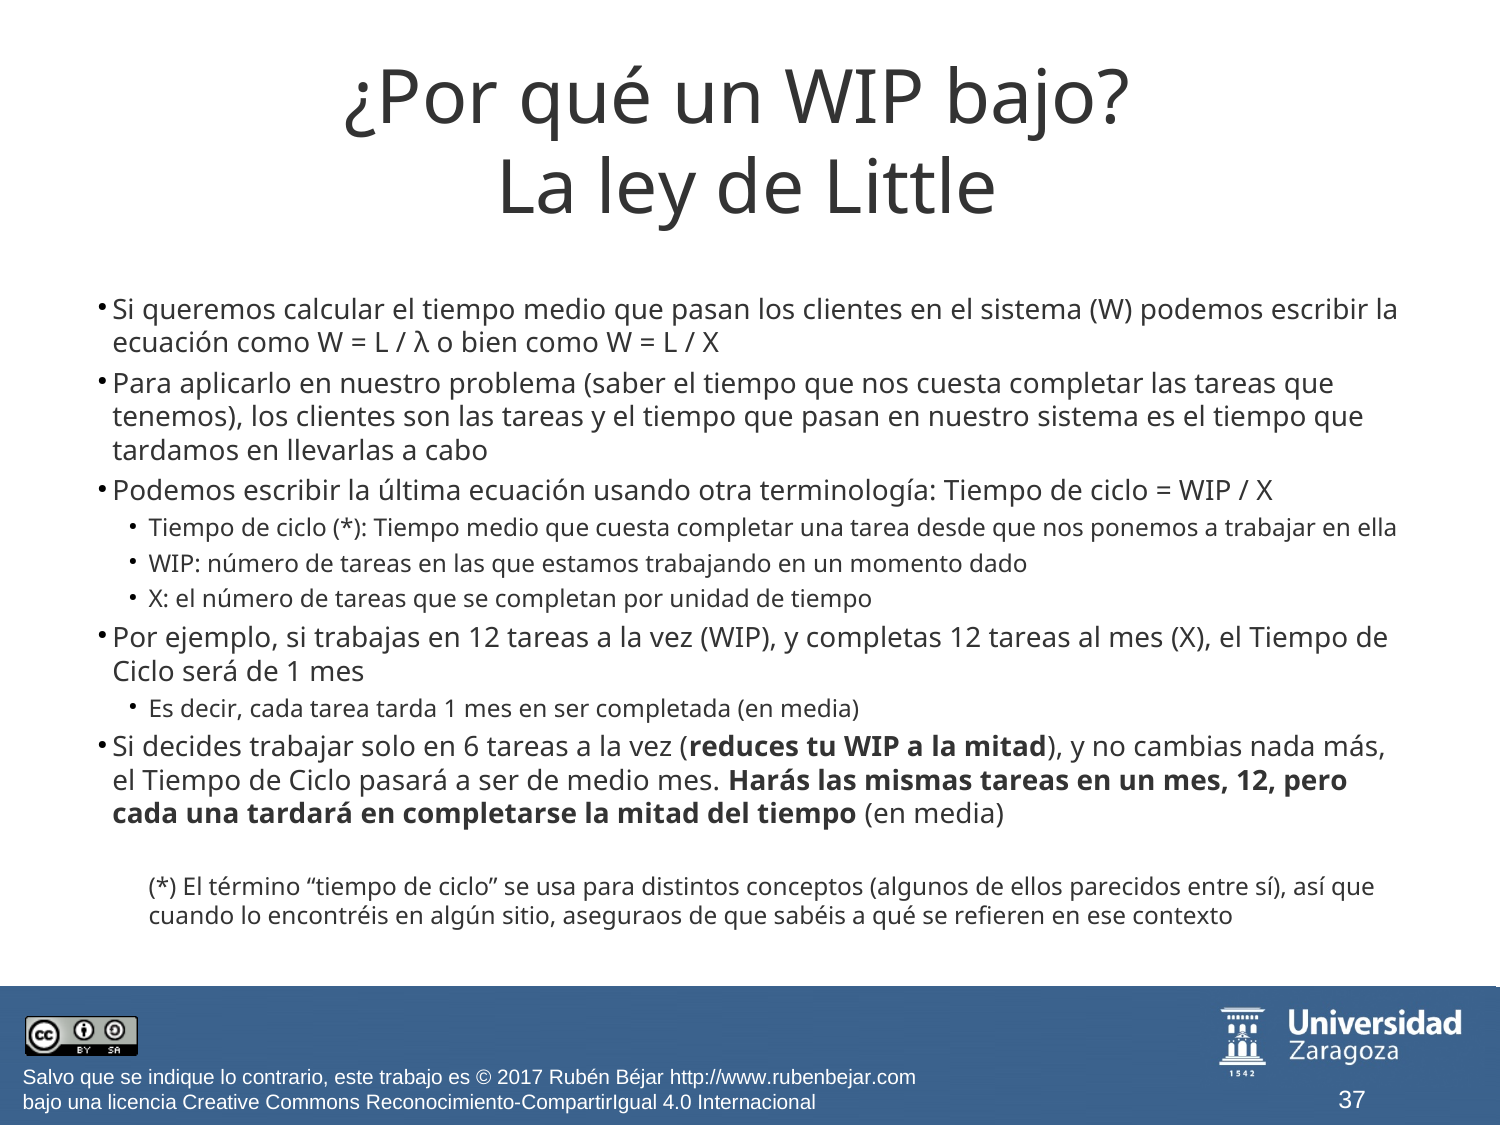

# ¿Por qué un WIP bajo? La ley de Little
Si queremos calcular el tiempo medio que pasan los clientes en el sistema (W) podemos escribir la ecuación como W = L / λ o bien como W = L / X
Para aplicarlo en nuestro problema (saber el tiempo que nos cuesta completar las tareas que tenemos), los clientes son las tareas y el tiempo que pasan en nuestro sistema es el tiempo que tardamos en llevarlas a cabo
Podemos escribir la última ecuación usando otra terminología: Tiempo de ciclo = WIP / X
Tiempo de ciclo (*): Tiempo medio que cuesta completar una tarea desde que nos ponemos a trabajar en ella
WIP: número de tareas en las que estamos trabajando en un momento dado
X: el número de tareas que se completan por unidad de tiempo
Por ejemplo, si trabajas en 12 tareas a la vez (WIP), y completas 12 tareas al mes (X), el Tiempo de Ciclo será de 1 mes
Es decir, cada tarea tarda 1 mes en ser completada (en media)
Si decides trabajar solo en 6 tareas a la vez (reduces tu WIP a la mitad), y no cambias nada más, el Tiempo de Ciclo pasará a ser de medio mes. Harás las mismas tareas en un mes, 12, pero cada una tardará en completarse la mitad del tiempo (en media)
(*) El término “tiempo de ciclo” se usa para distintos conceptos (algunos de ellos parecidos entre sí), así que cuando lo encontréis en algún sitio, aseguraos de que sabéis a qué se refieren en ese contexto